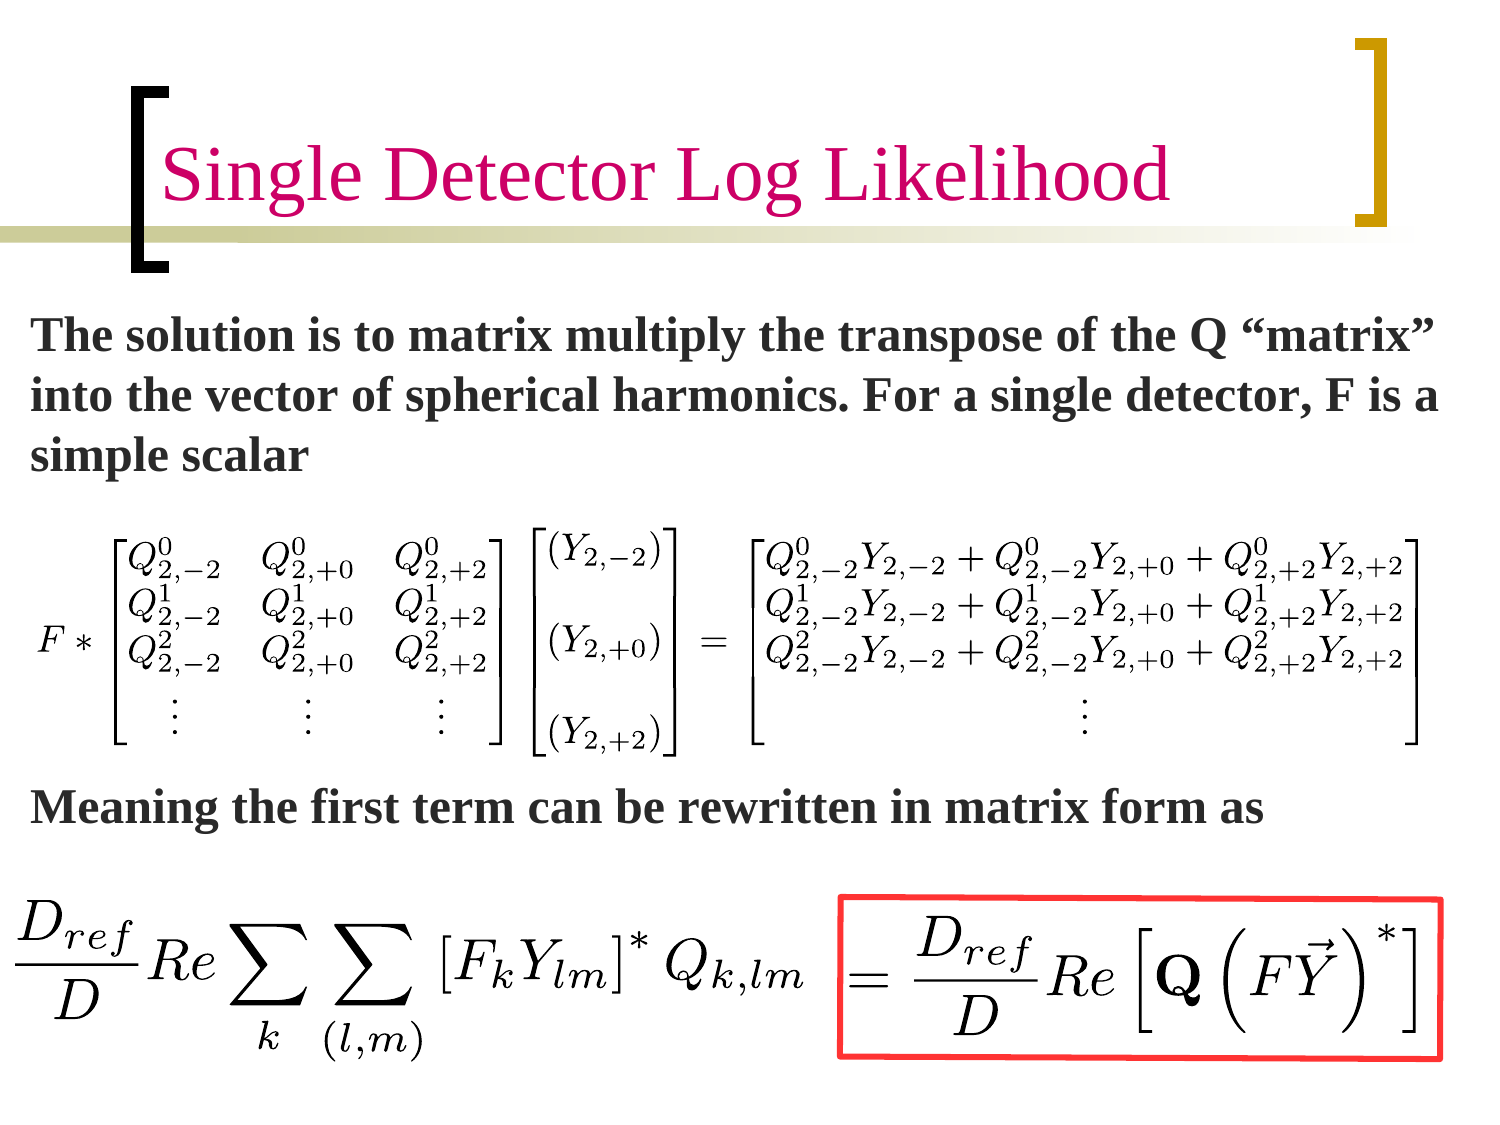

# Single Detector Log Likelihood
The solution is to matrix multiply the transpose of the Q “matrix”
into the vector of spherical harmonics. For a single detector, F is a
simple scalar
Meaning the first term can be rewritten in matrix form as